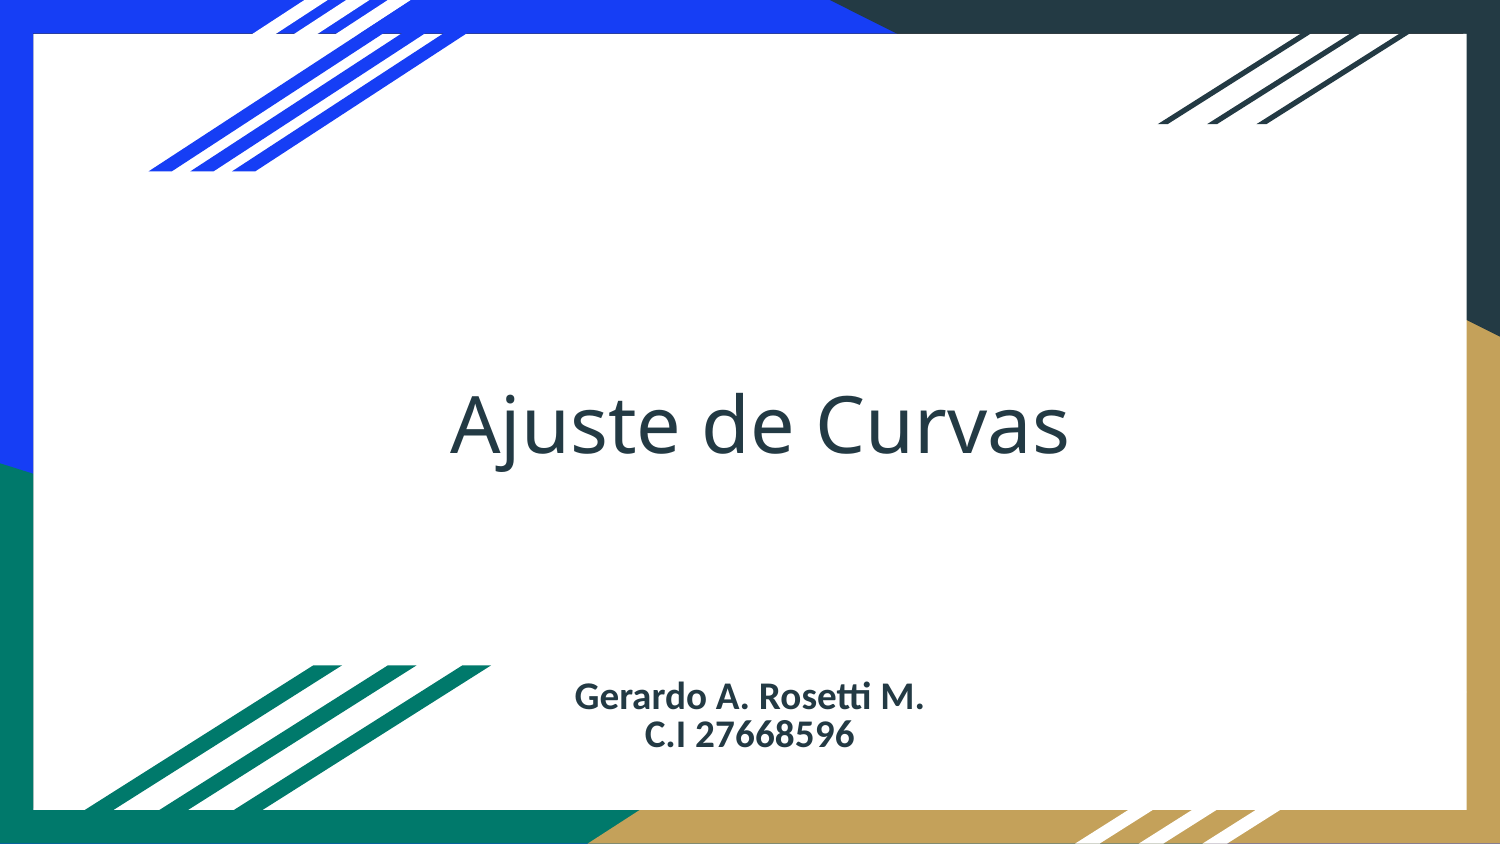

# Ajuste de Curvas
Gerardo A. Rosetti M.
C.I 27668596